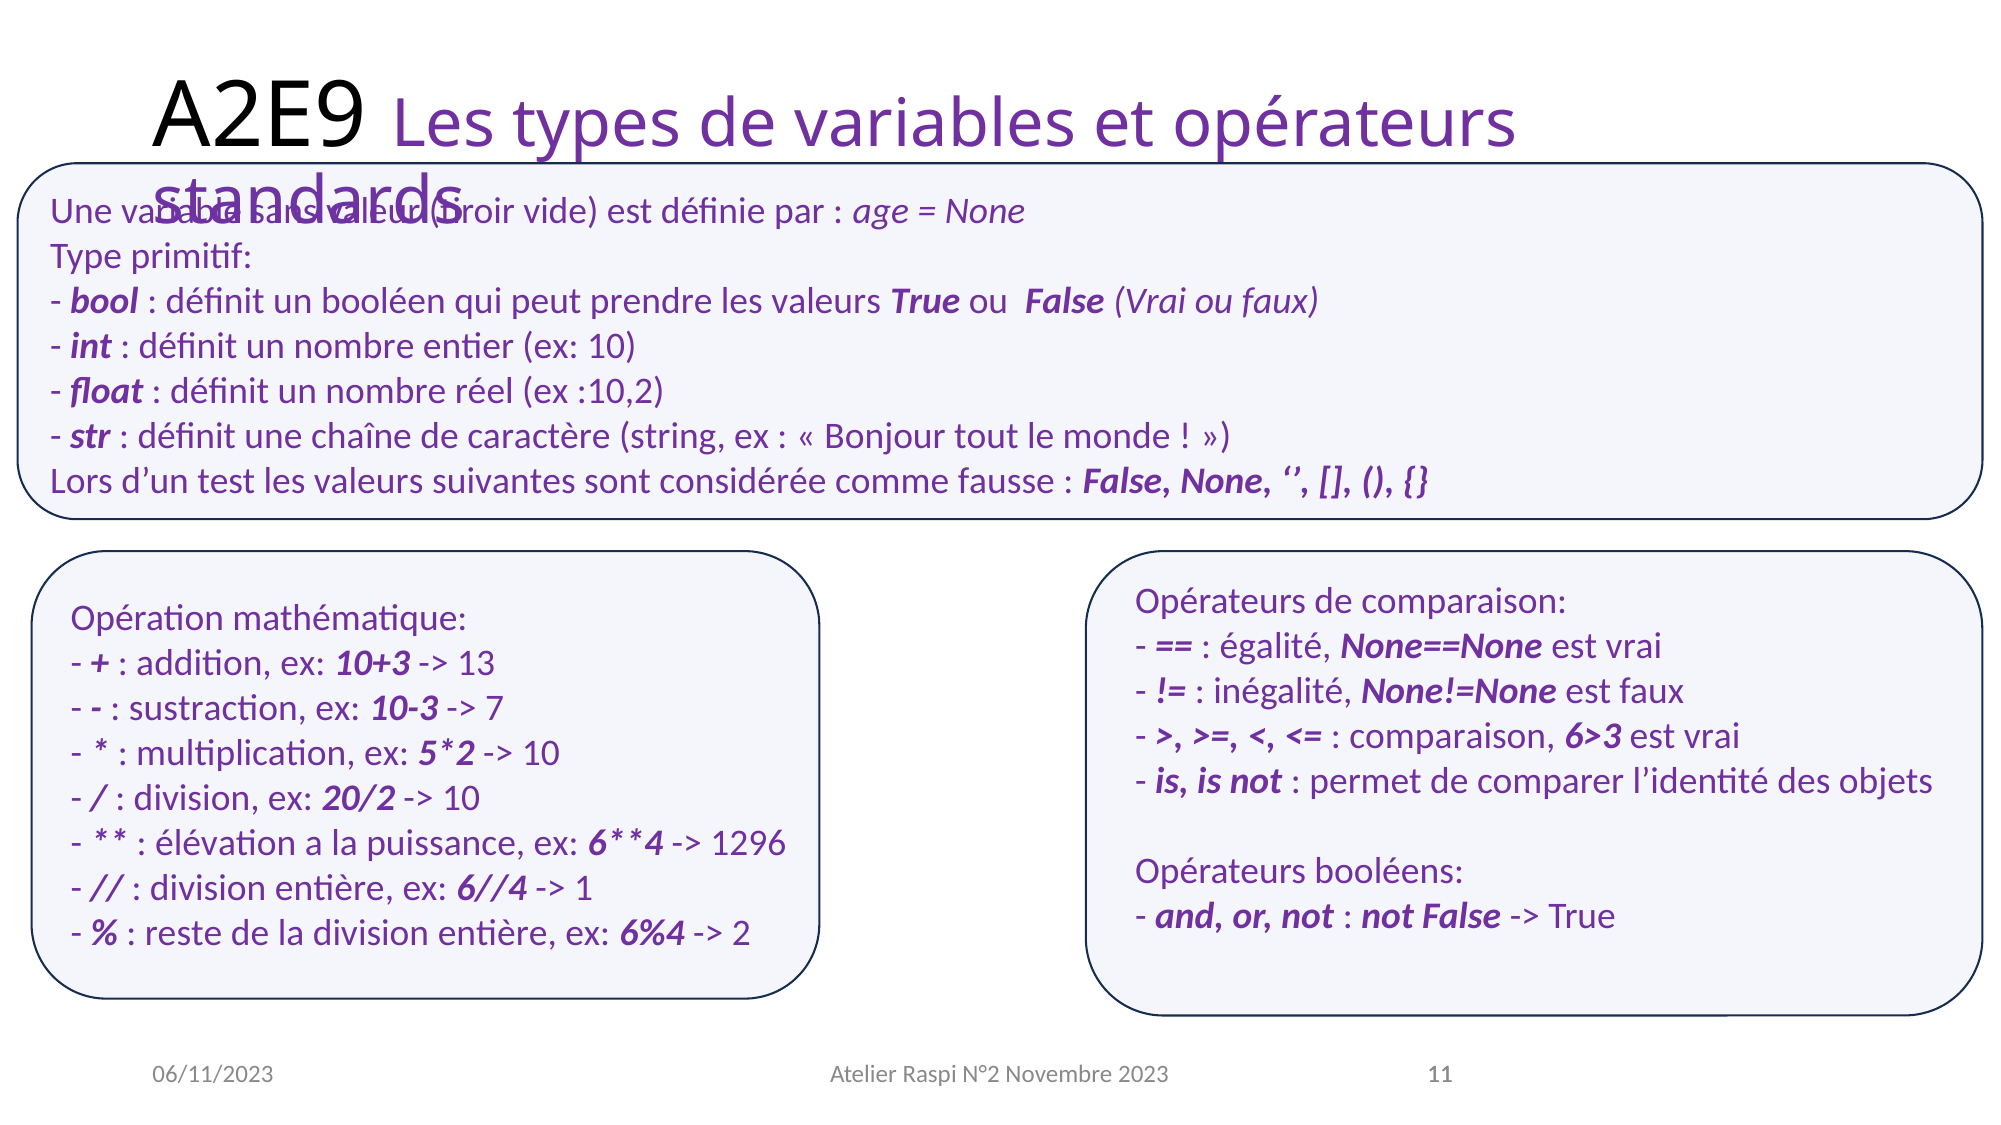

A2E9 Les types de variables et opérateurs standards
Une variable sans valeur (tiroir vide) est définie par : age = None
Type primitif:
- bool : définit un booléen qui peut prendre les valeurs True ou False (Vrai ou faux)
- int : définit un nombre entier (ex: 10)
- float : définit un nombre réel (ex :10,2)
- str : définit une chaîne de caractère (string, ex : « Bonjour tout le monde ! »)
Lors d’un test les valeurs suivantes sont considérée comme fausse : False, None, ‘’, [], (), {}
Opérateurs de comparaison:
- == : égalité, None==None est vrai
- != : inégalité, None!=None est faux
- >, >=, <, <= : comparaison, 6>3 est vrai
- is, is not : permet de comparer l’identité des objets
Opérateurs booléens:
- and, or, not : not False -> True
Opération mathématique:
- + : addition, ex: 10+3 -> 13
- - : sustraction, ex: 10-3 -> 7
- * : multiplication, ex: 5*2 -> 10
- / : division, ex: 20/2 -> 10
- ** : élévation a la puissance, ex: 6**4 -> 1296
- // : division entière, ex: 6//4 -> 1
- % : reste de la division entière, ex: 6%4 -> 2
06/11/2023
Atelier Raspi N°2 Novembre 2023